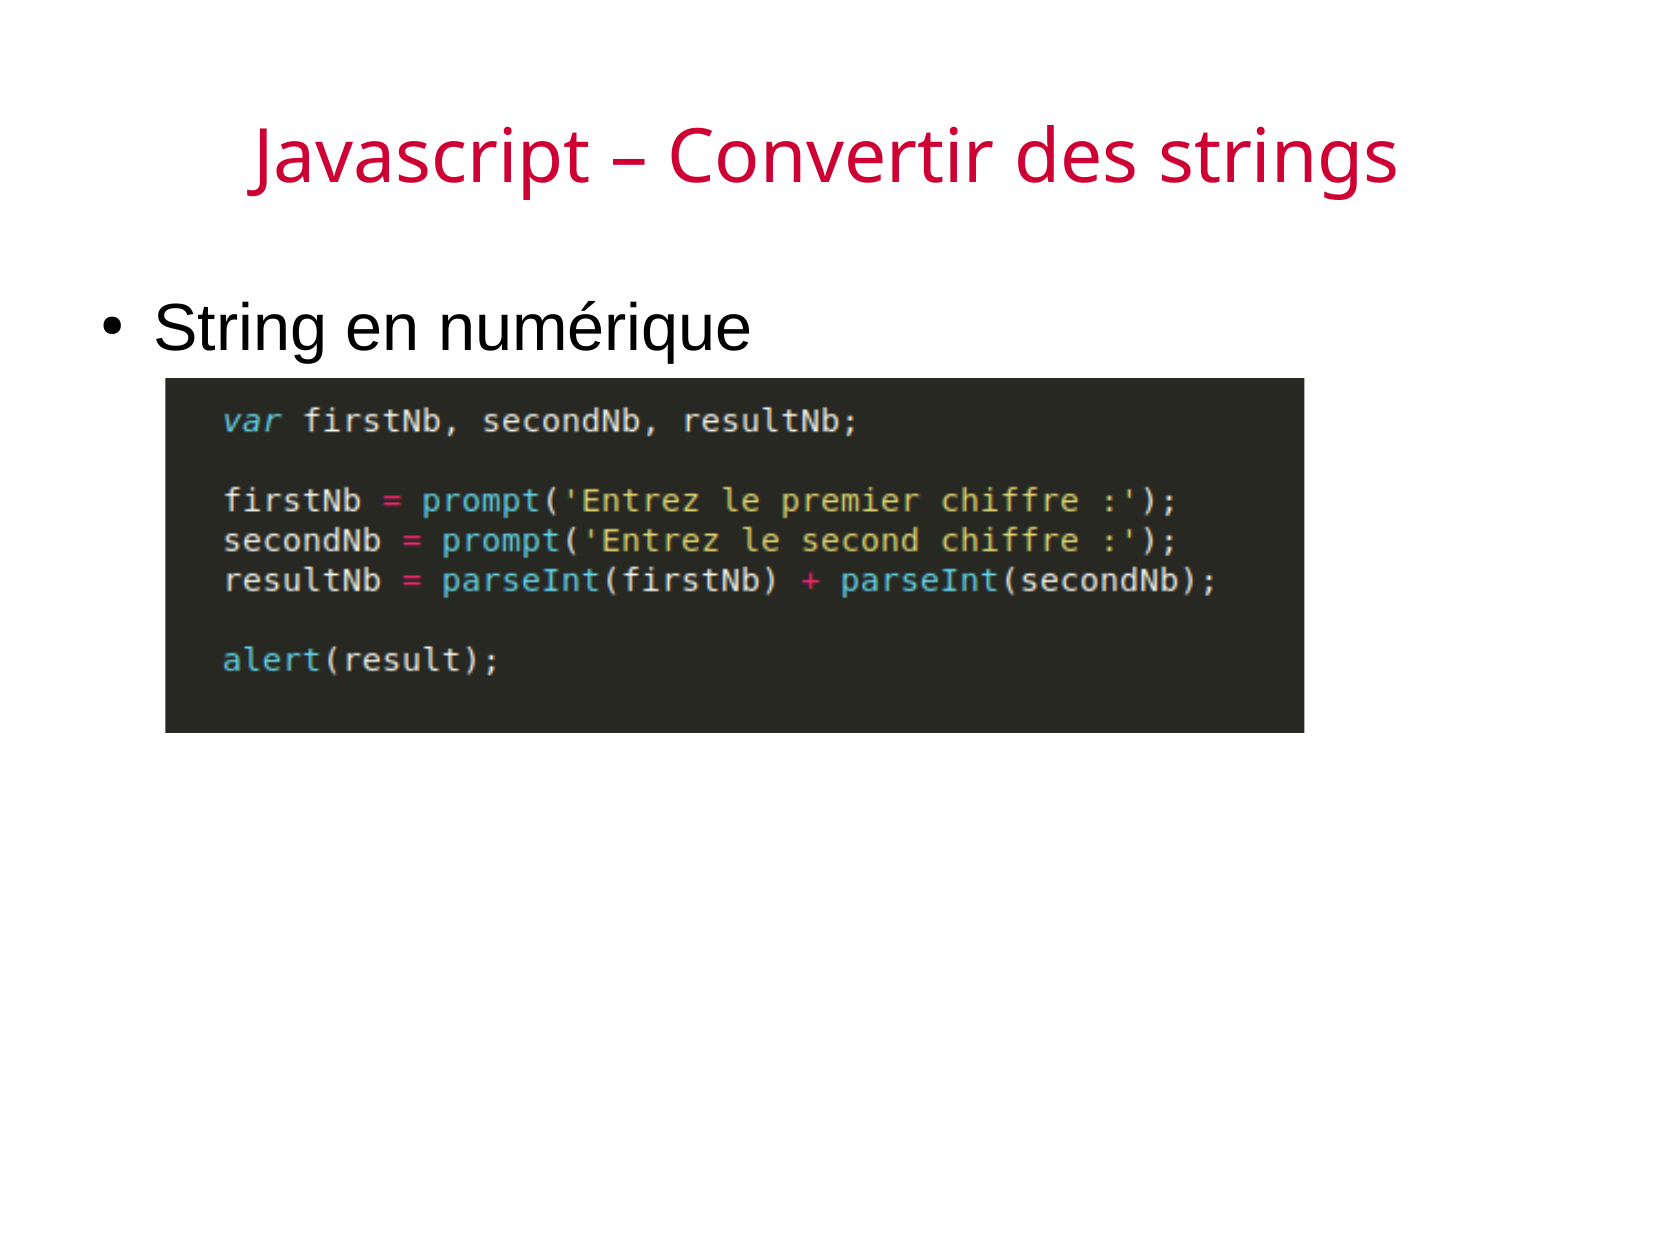

Javascript – Convertir des strings
# String en numérique